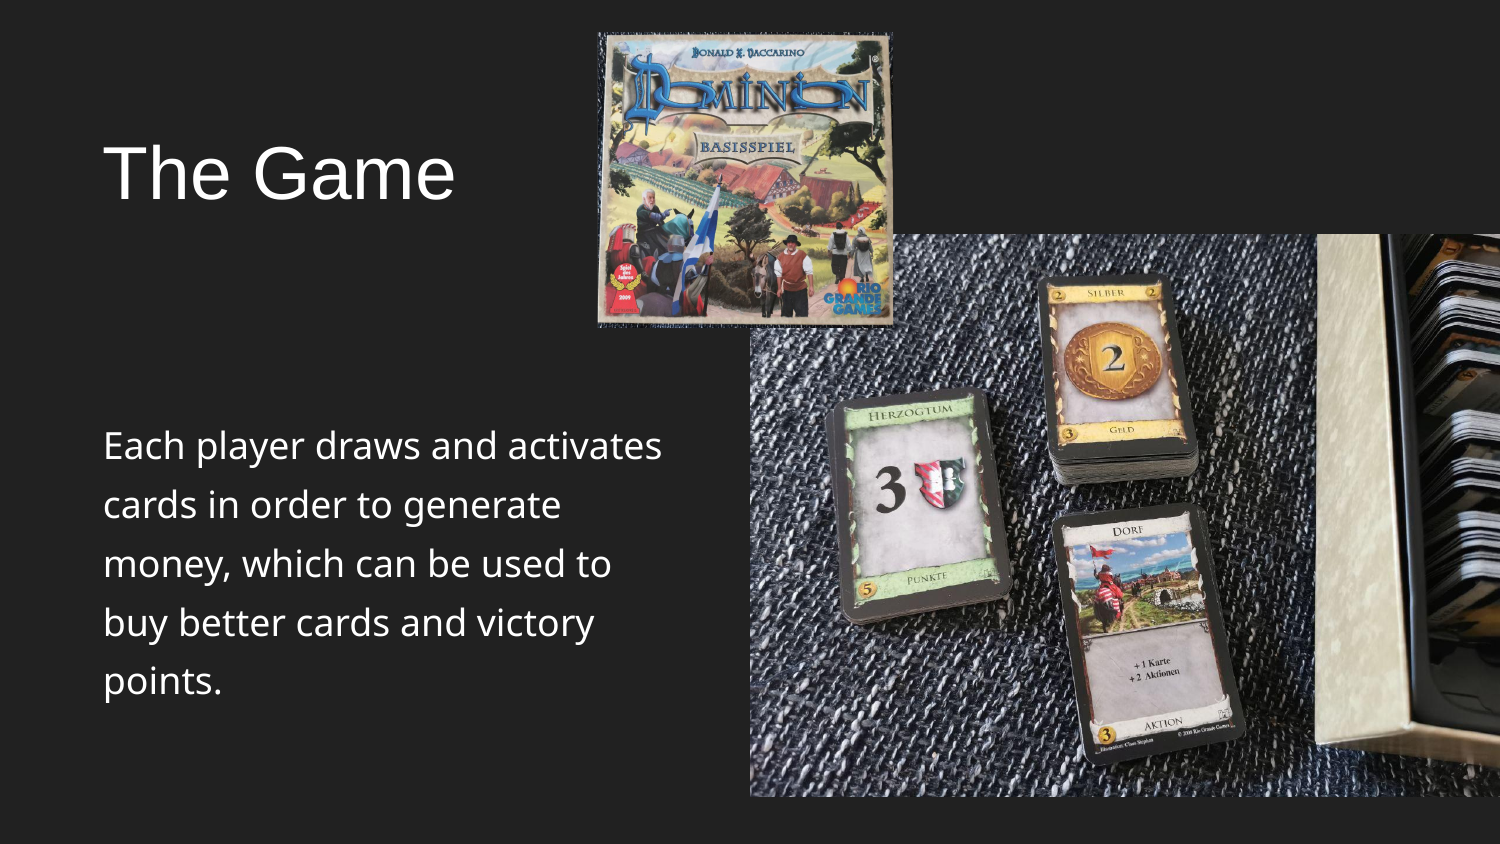

# The Game
Each player draws and activates cards in order to generate money, which can be used to buy better cards and victory points.